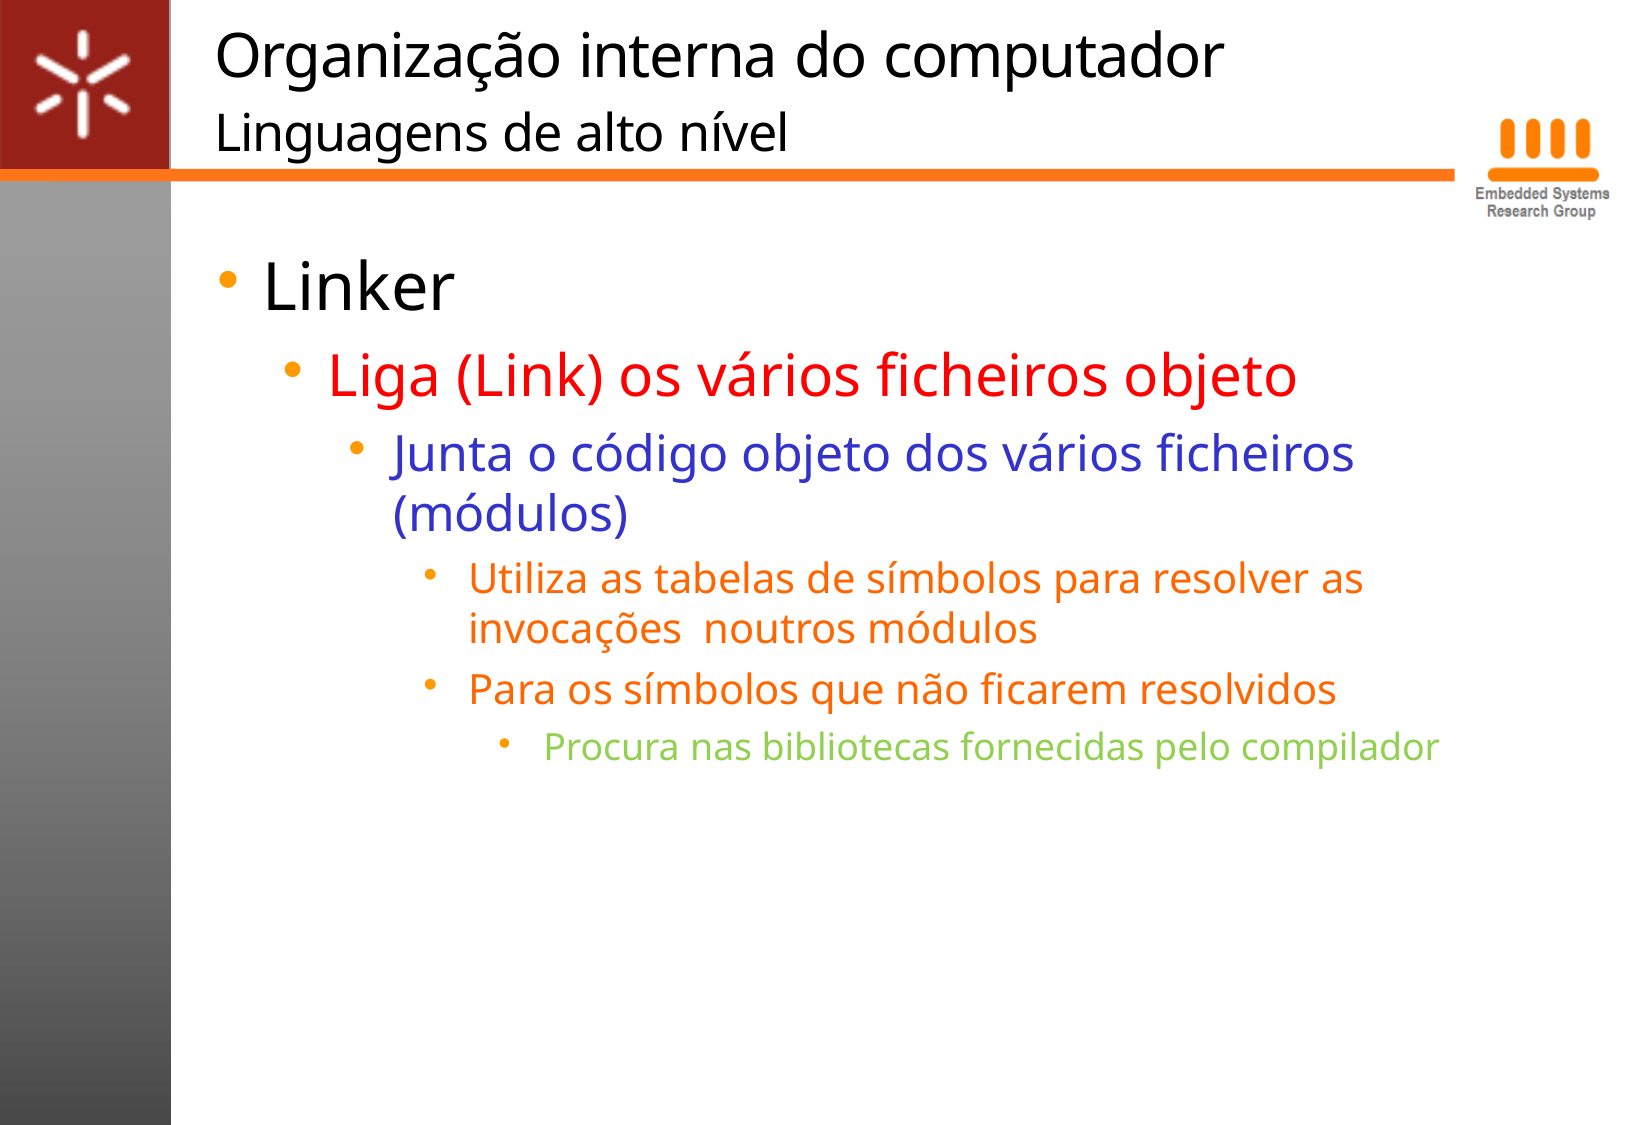

# Organização interna do computador Linguagens de alto nível
Linker
Liga (Link) os vários ficheiros objeto
Junta o código objeto dos vários ficheiros (módulos)
Utiliza as tabelas de símbolos para resolver as invocações noutros módulos
Para os símbolos que não ficarem resolvidos
Procura nas bibliotecas fornecidas pelo compilador